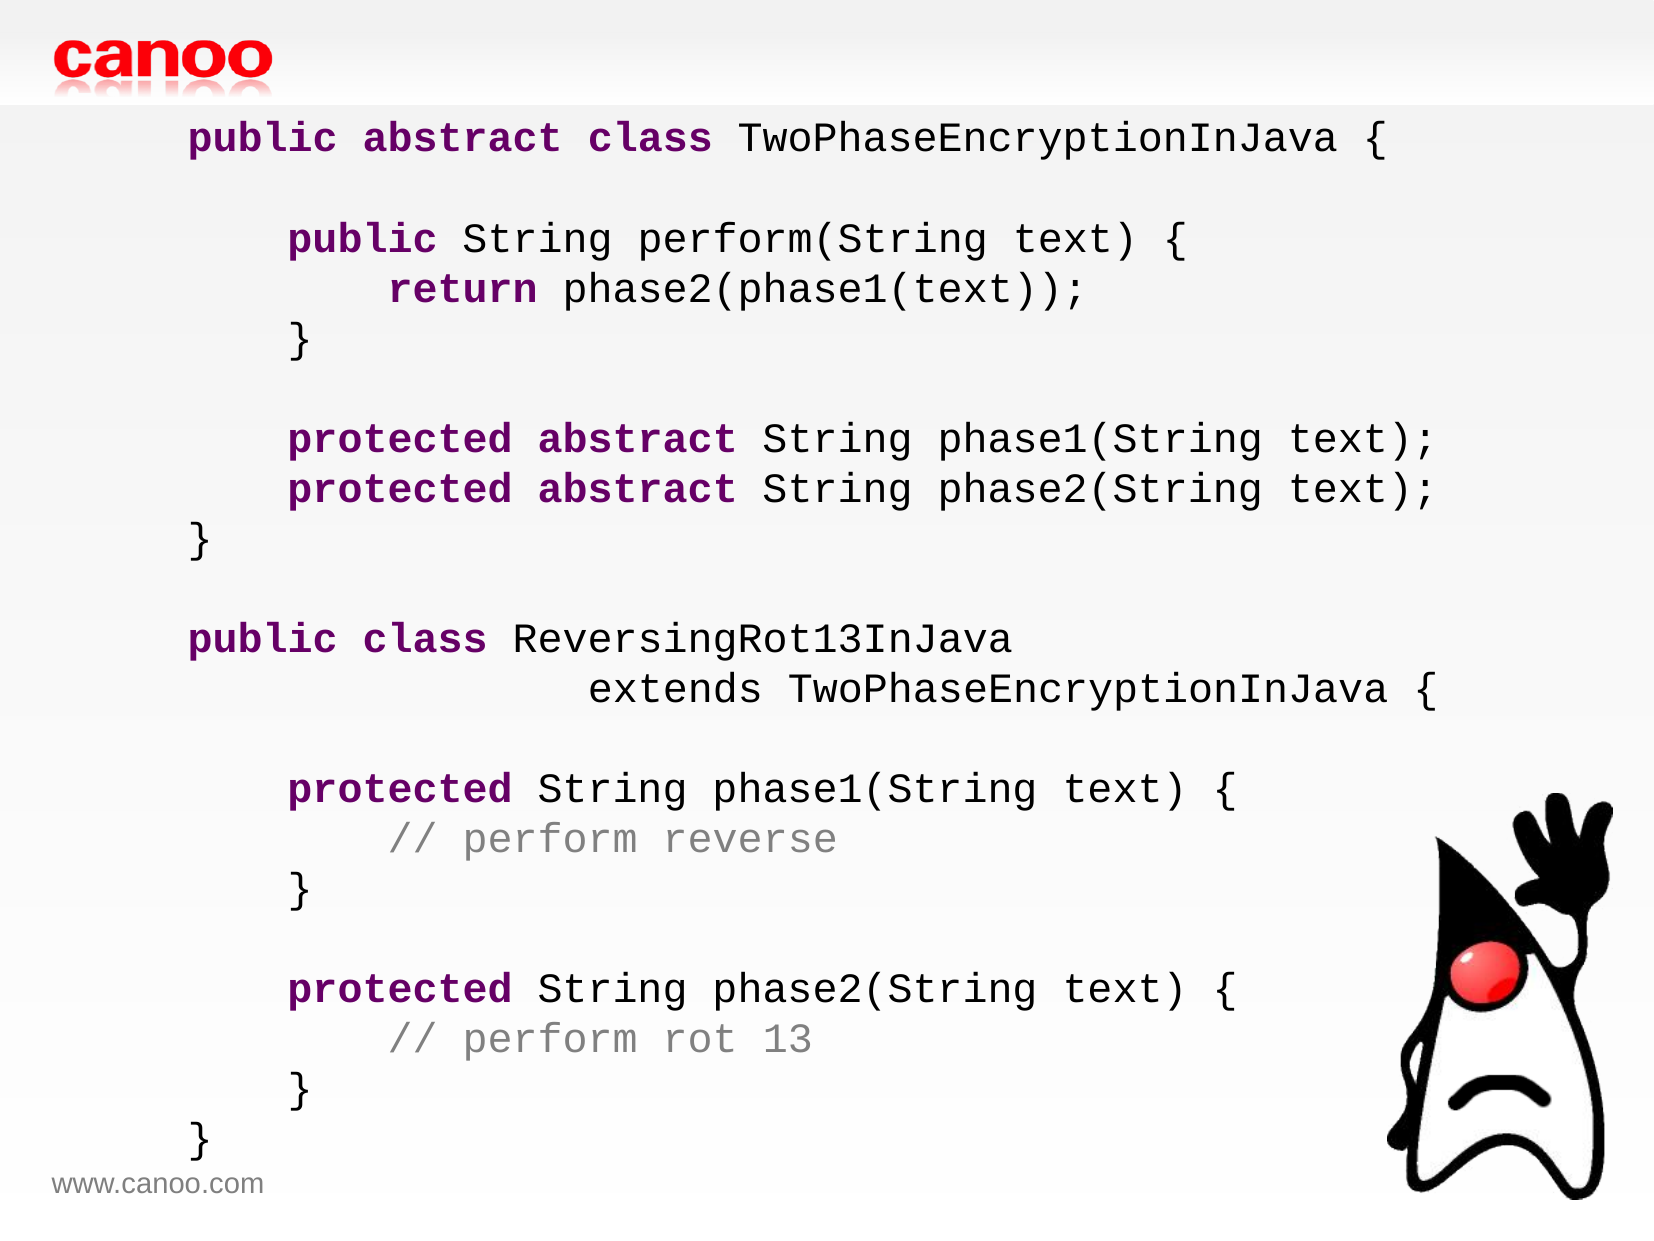

public abstract class TwoPhaseEncryptionInJava {
 public String perform(String text) {
 return phase2(phase1(text));
 }
 protected abstract String phase1(String text);
 protected abstract String phase2(String text);
}
public class ReversingRot13InJava
 extends TwoPhaseEncryptionInJava {
 protected String phase1(String text) {
 // perform reverse
 }
 protected String phase2(String text) {
 // perform rot 13
 }
}